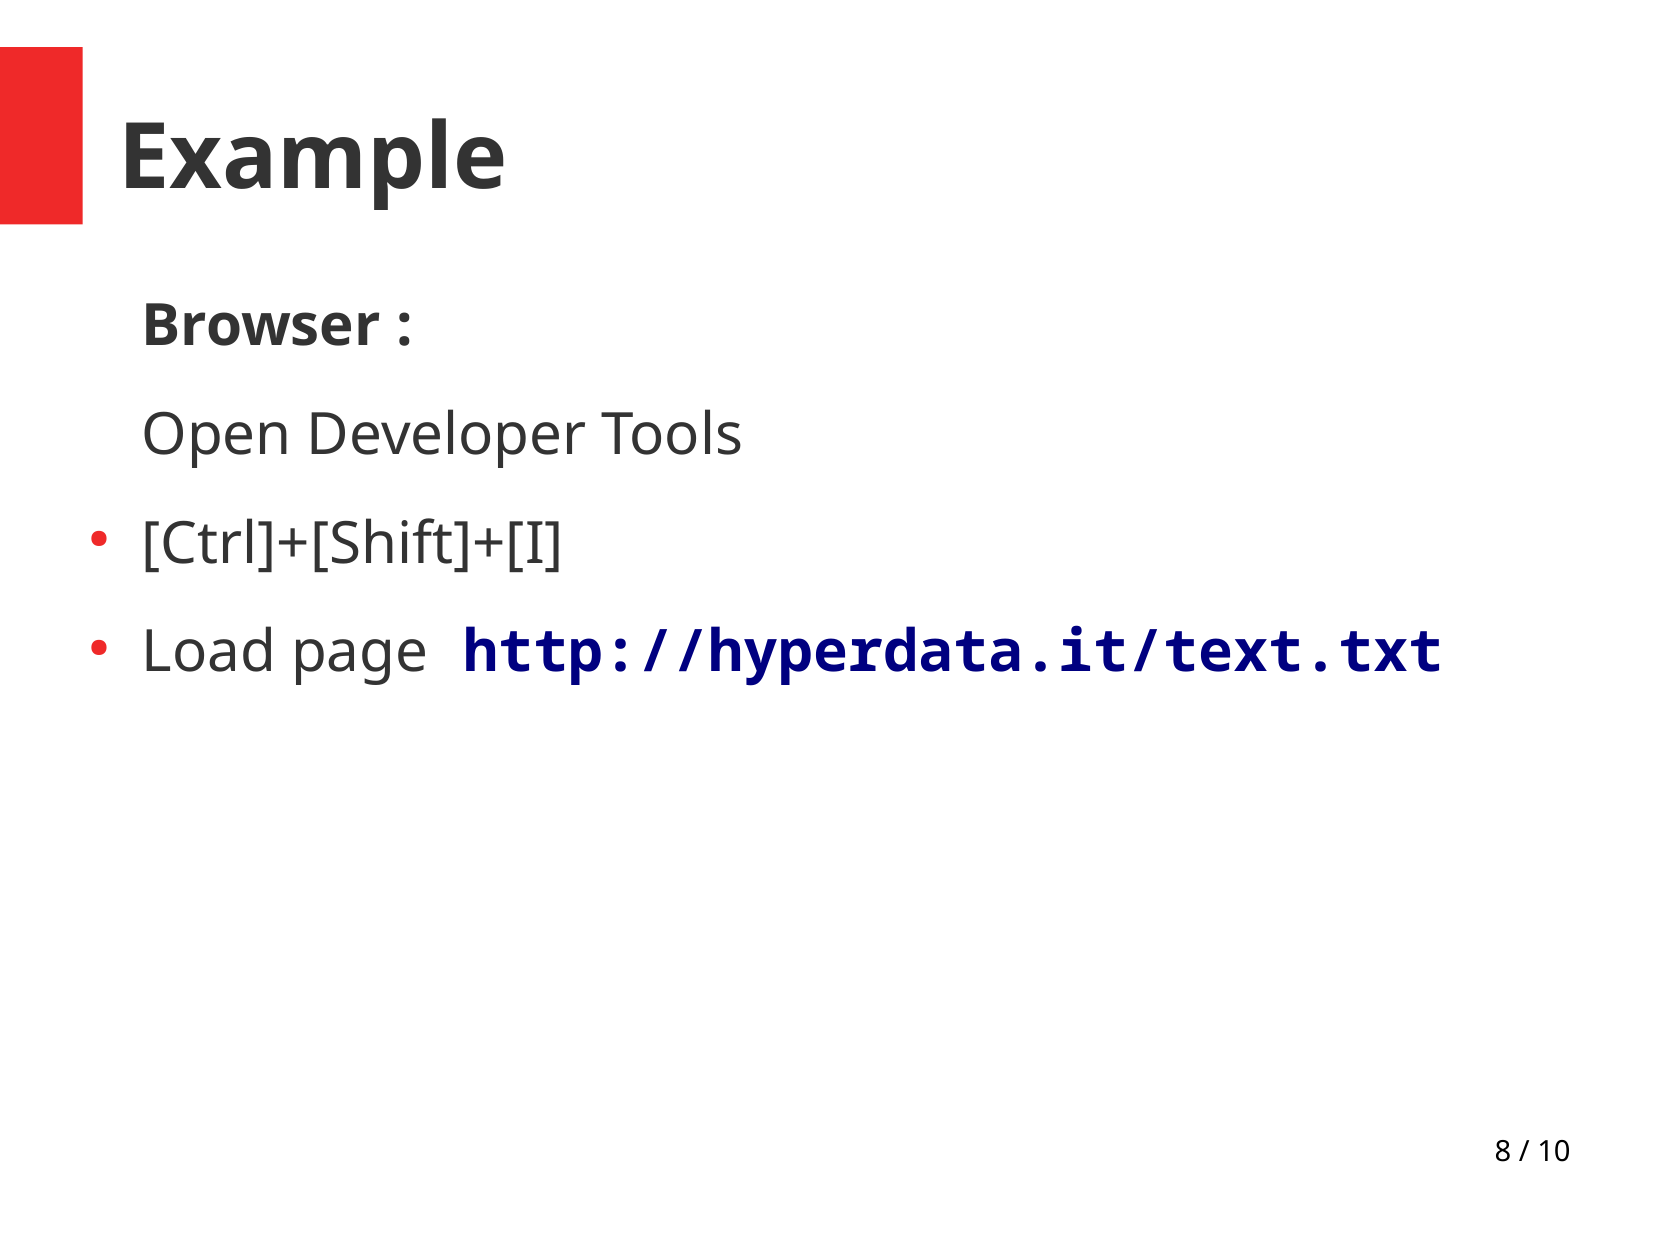

# Example
Browser :
Open Developer Tools
[Ctrl]+[Shift]+[I]
Load page http://hyperdata.it/text.txt
8